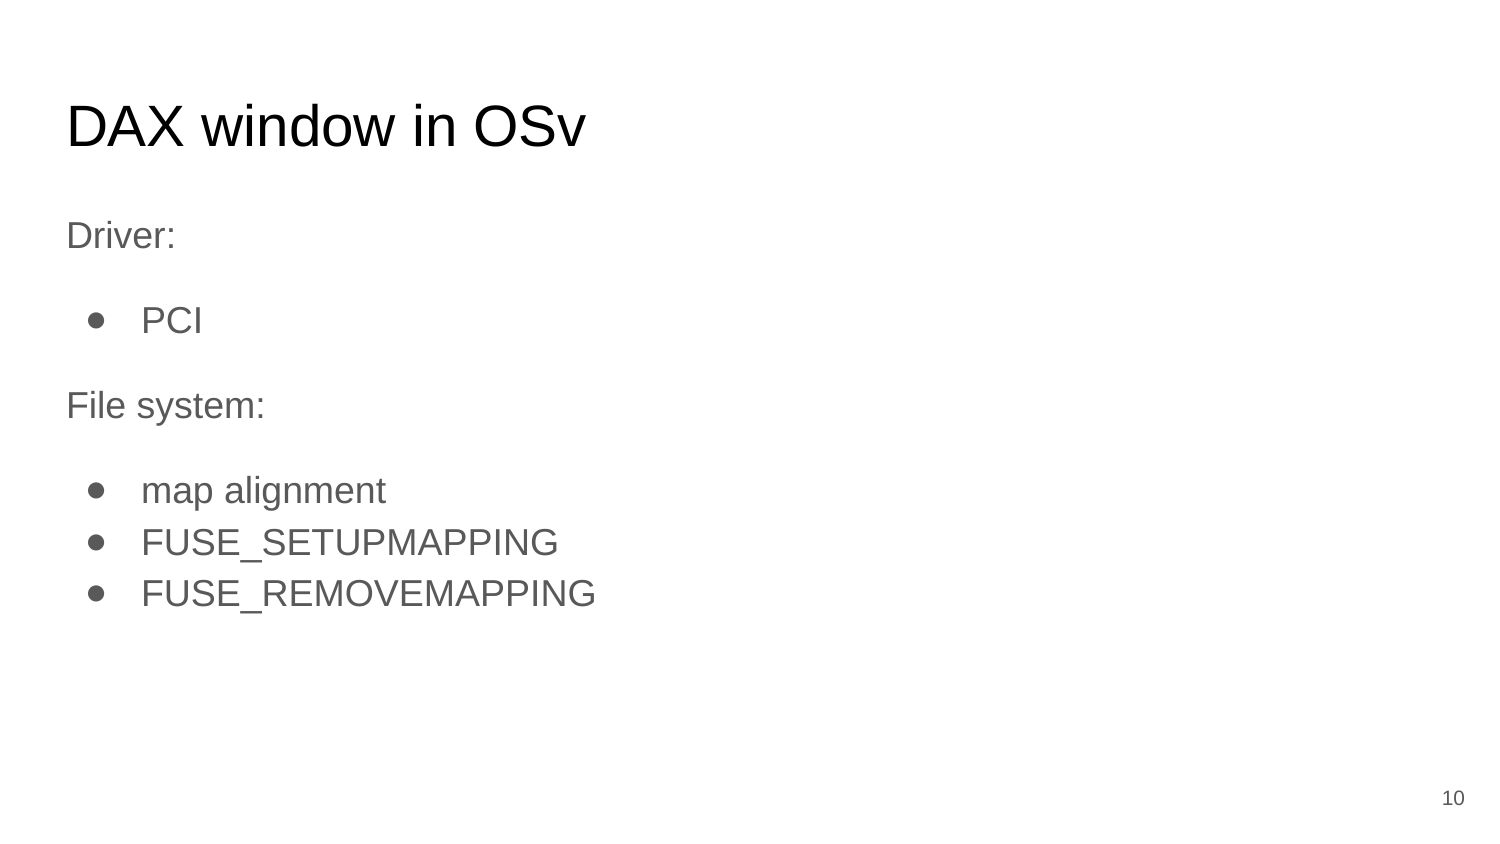

# DAX window in OSv
Driver:
PCI
File system:
map alignment
FUSE_SETUPMAPPING
FUSE_REMOVEMAPPING